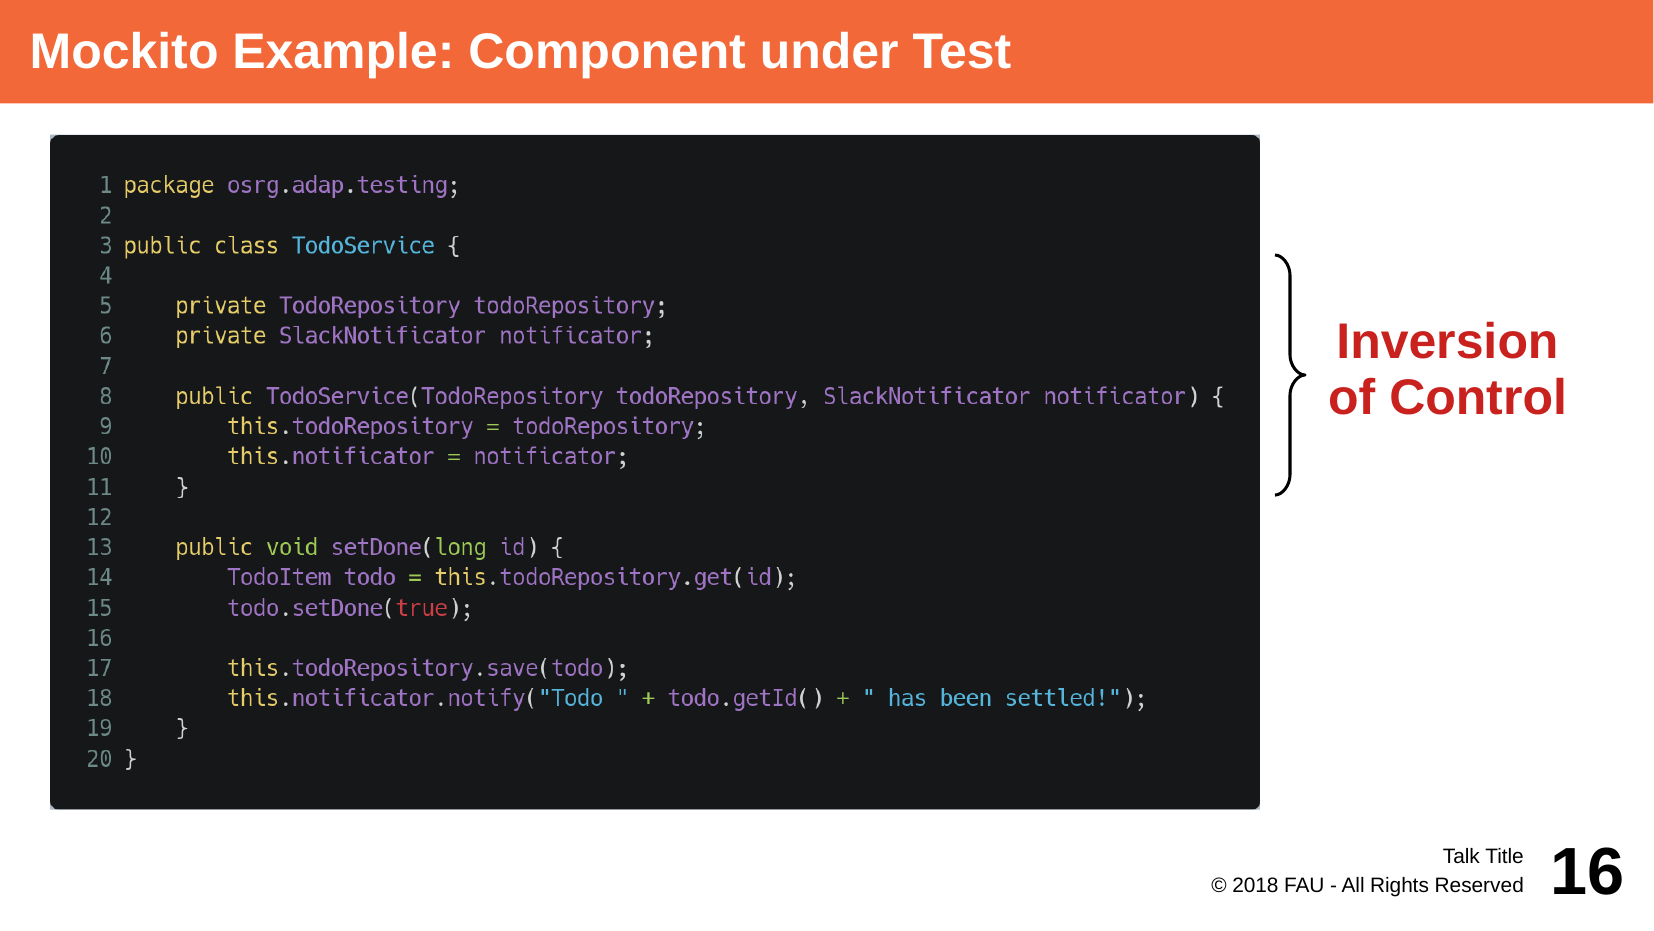

# Mockito Example: Component under Test
Inversion of Control
Talk Title
16
© 2018 FAU - All Rights Reserved